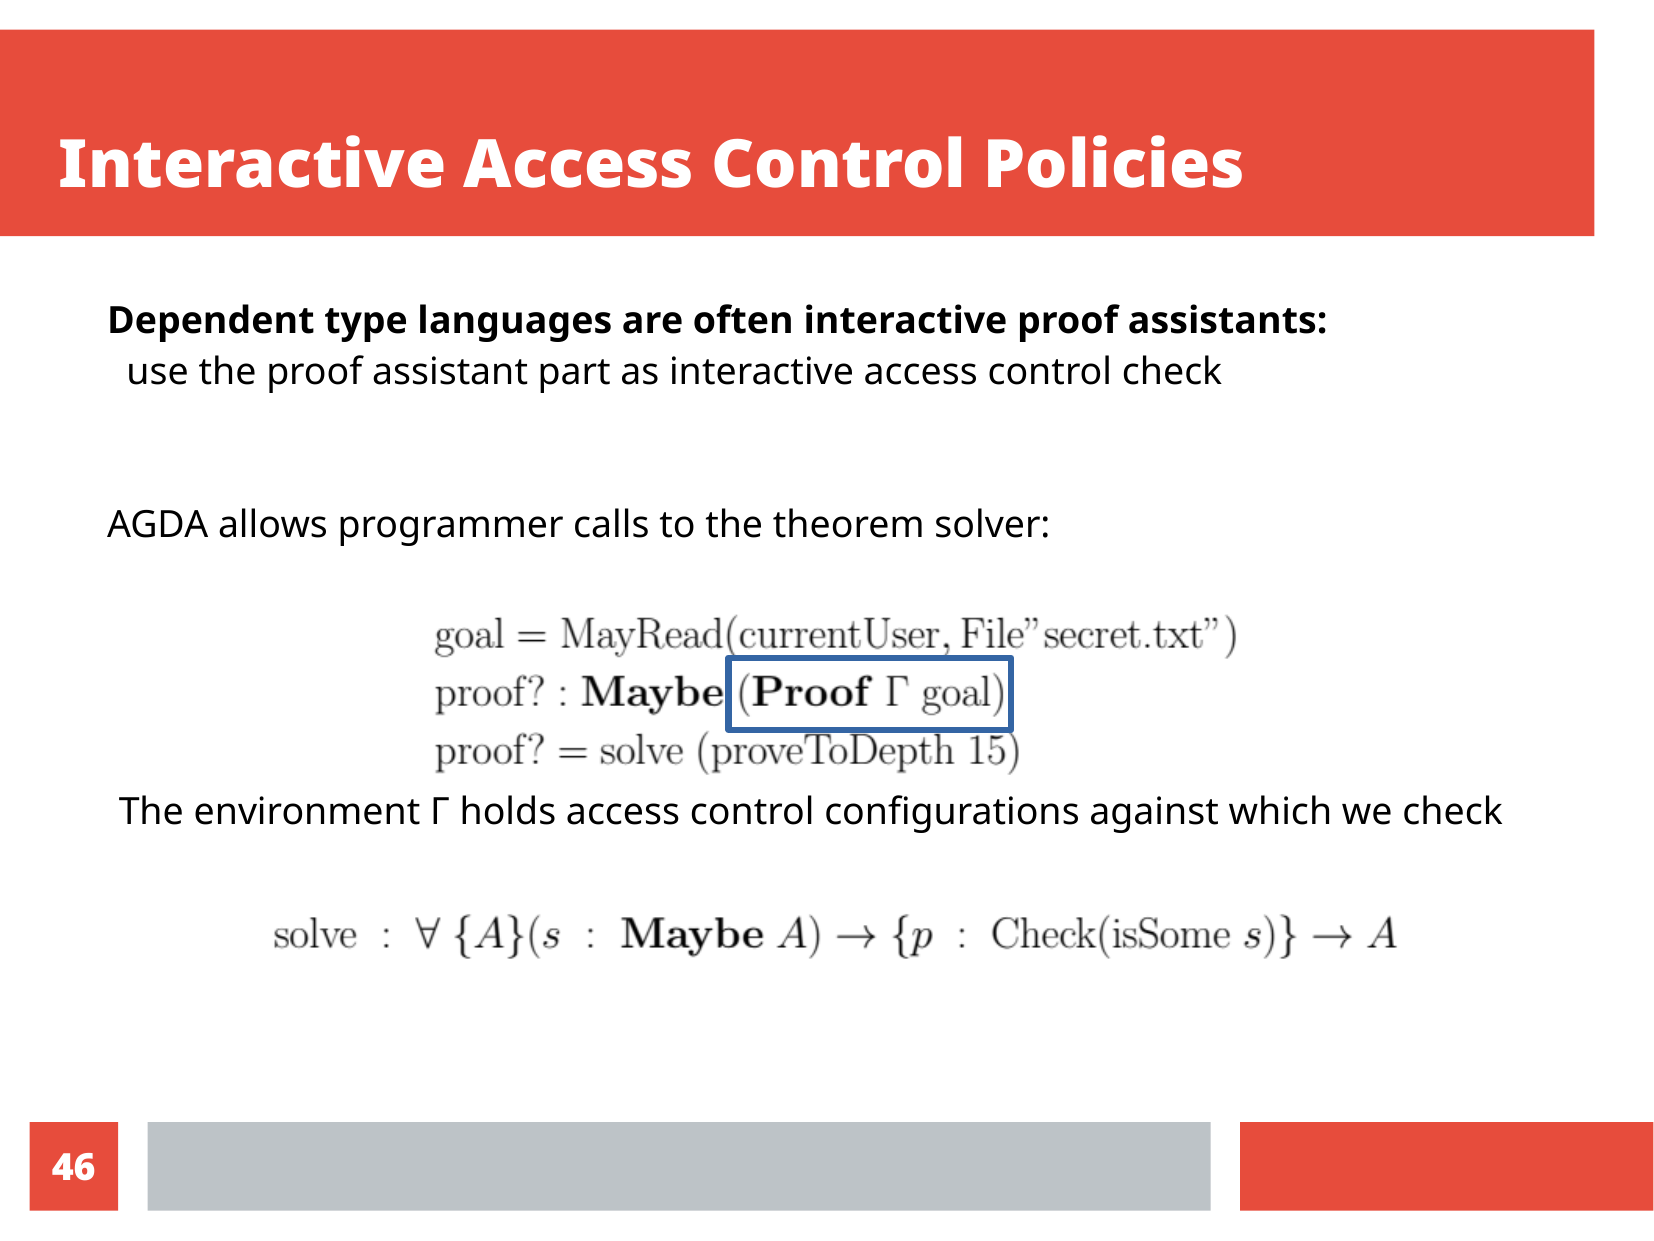

# Interactive Access Control Policies
Dependent type languages are often interactive proof assistants:
 use the proof assistant part as interactive access control check
AGDA allows programmer calls to the theorem solver:
The environment Γ holds access control configurations against which we check
46